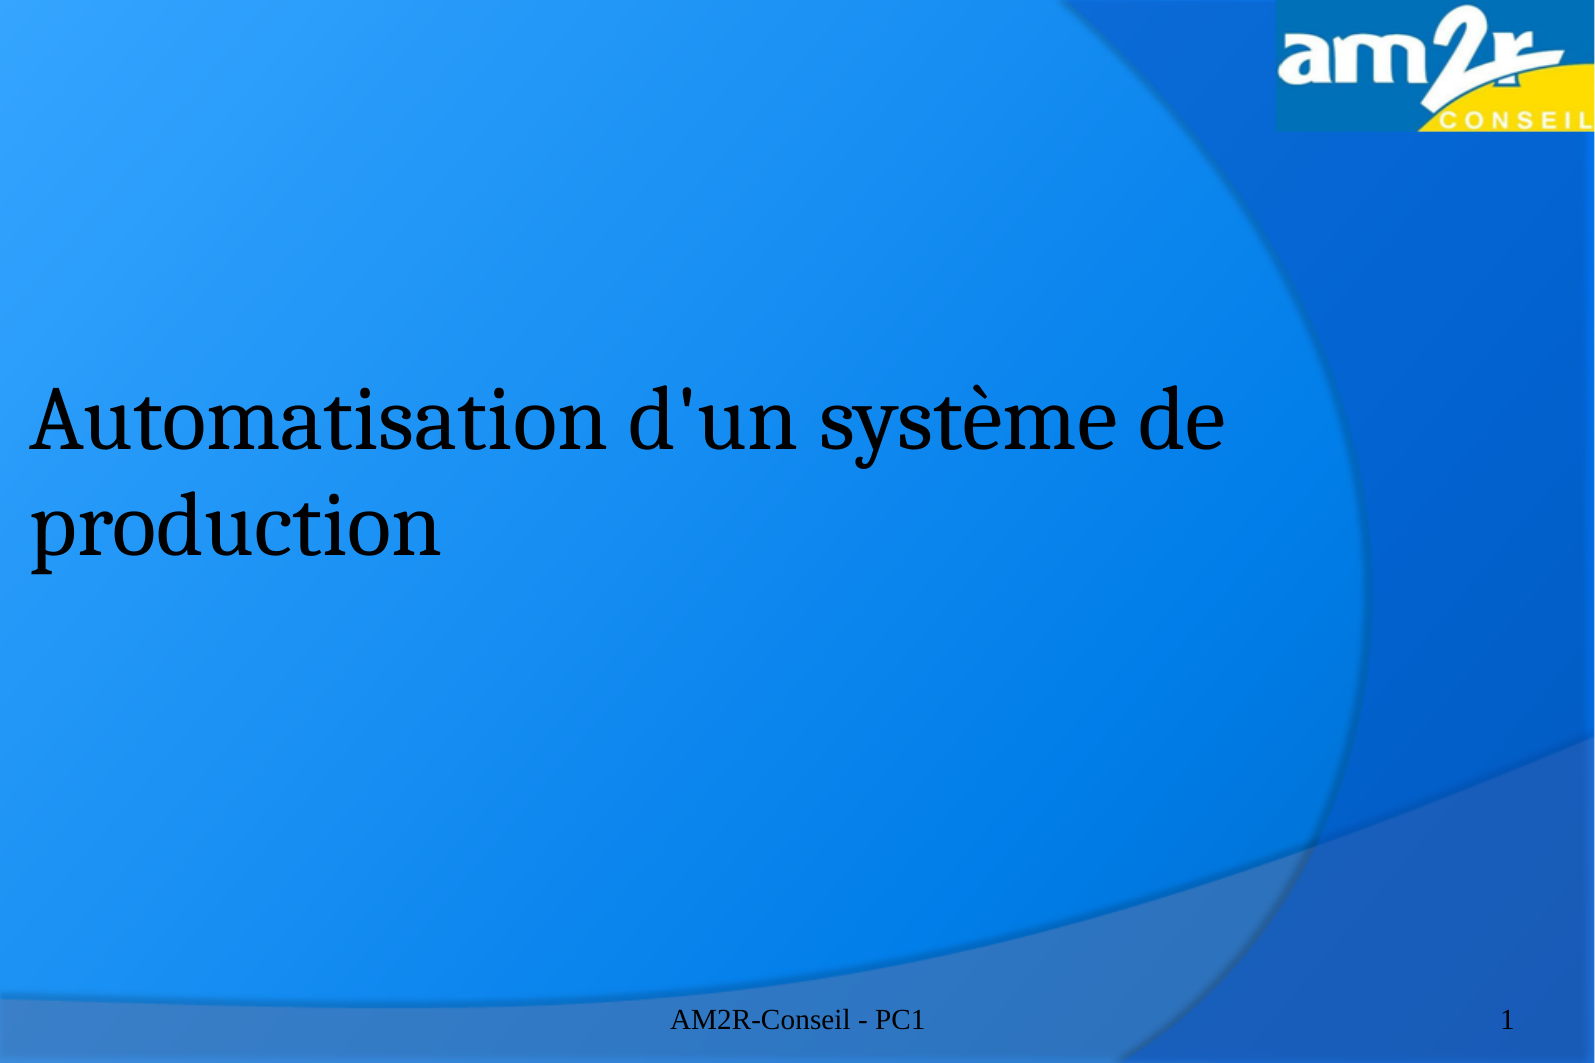

# Automatisation d'un système de production
AM2R-Conseil - PC1
1